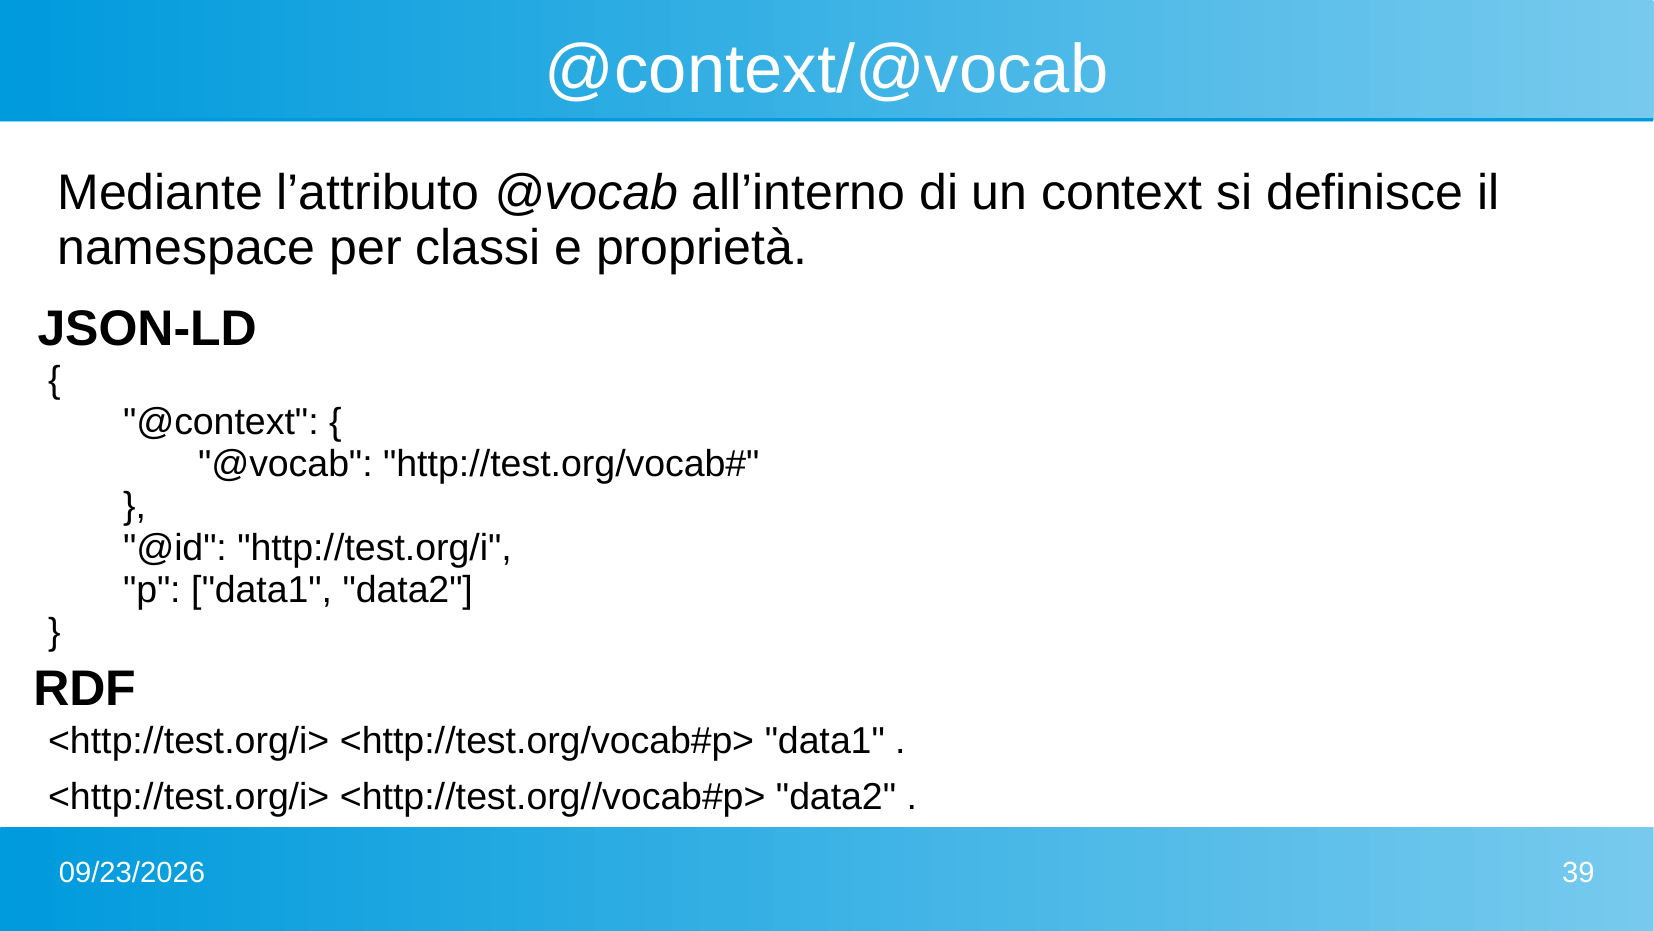

# @context/@vocab
Mediante l’attributo @vocab all’interno di un context si definisce il namespace per classi e proprietà.
JSON-LD
{
	"@context": {
		"@vocab": "http://test.org/vocab#"
	},
	"@id": "http://test.org/i",
 	"p": ["data1", "data2"]
}
RDF
<http://test.org/i> <http://test.org/vocab#p> "data1" .
<http://test.org/i> <http://test.org//vocab#p> "data2" .
39